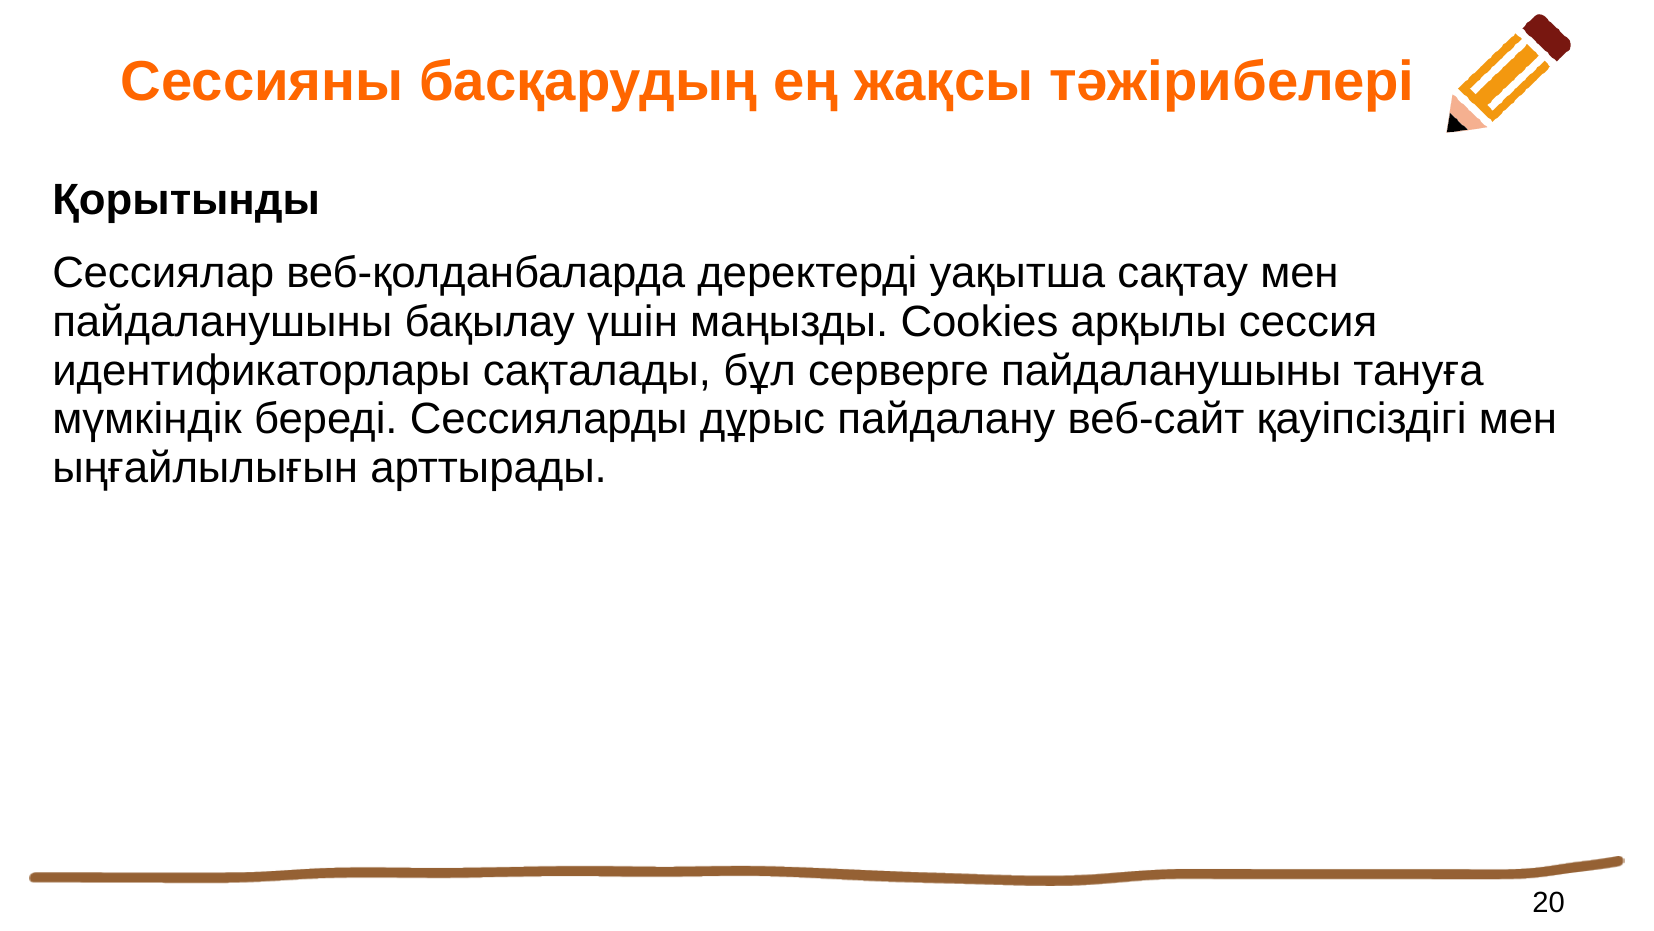

# Сессияны басқарудың ең жақсы тәжірибелері
Қорытынды
Сессиялар веб-қолданбаларда деректерді уақытша сақтау мен пайдаланушыны бақылау үшін маңызды. Cookies арқылы сессия идентификаторлары сақталады, бұл серверге пайдаланушыны тануға мүмкіндік береді. Сессияларды дұрыс пайдалану веб-сайт қауіпсіздігі мен ыңғайлылығын арттырады.
20